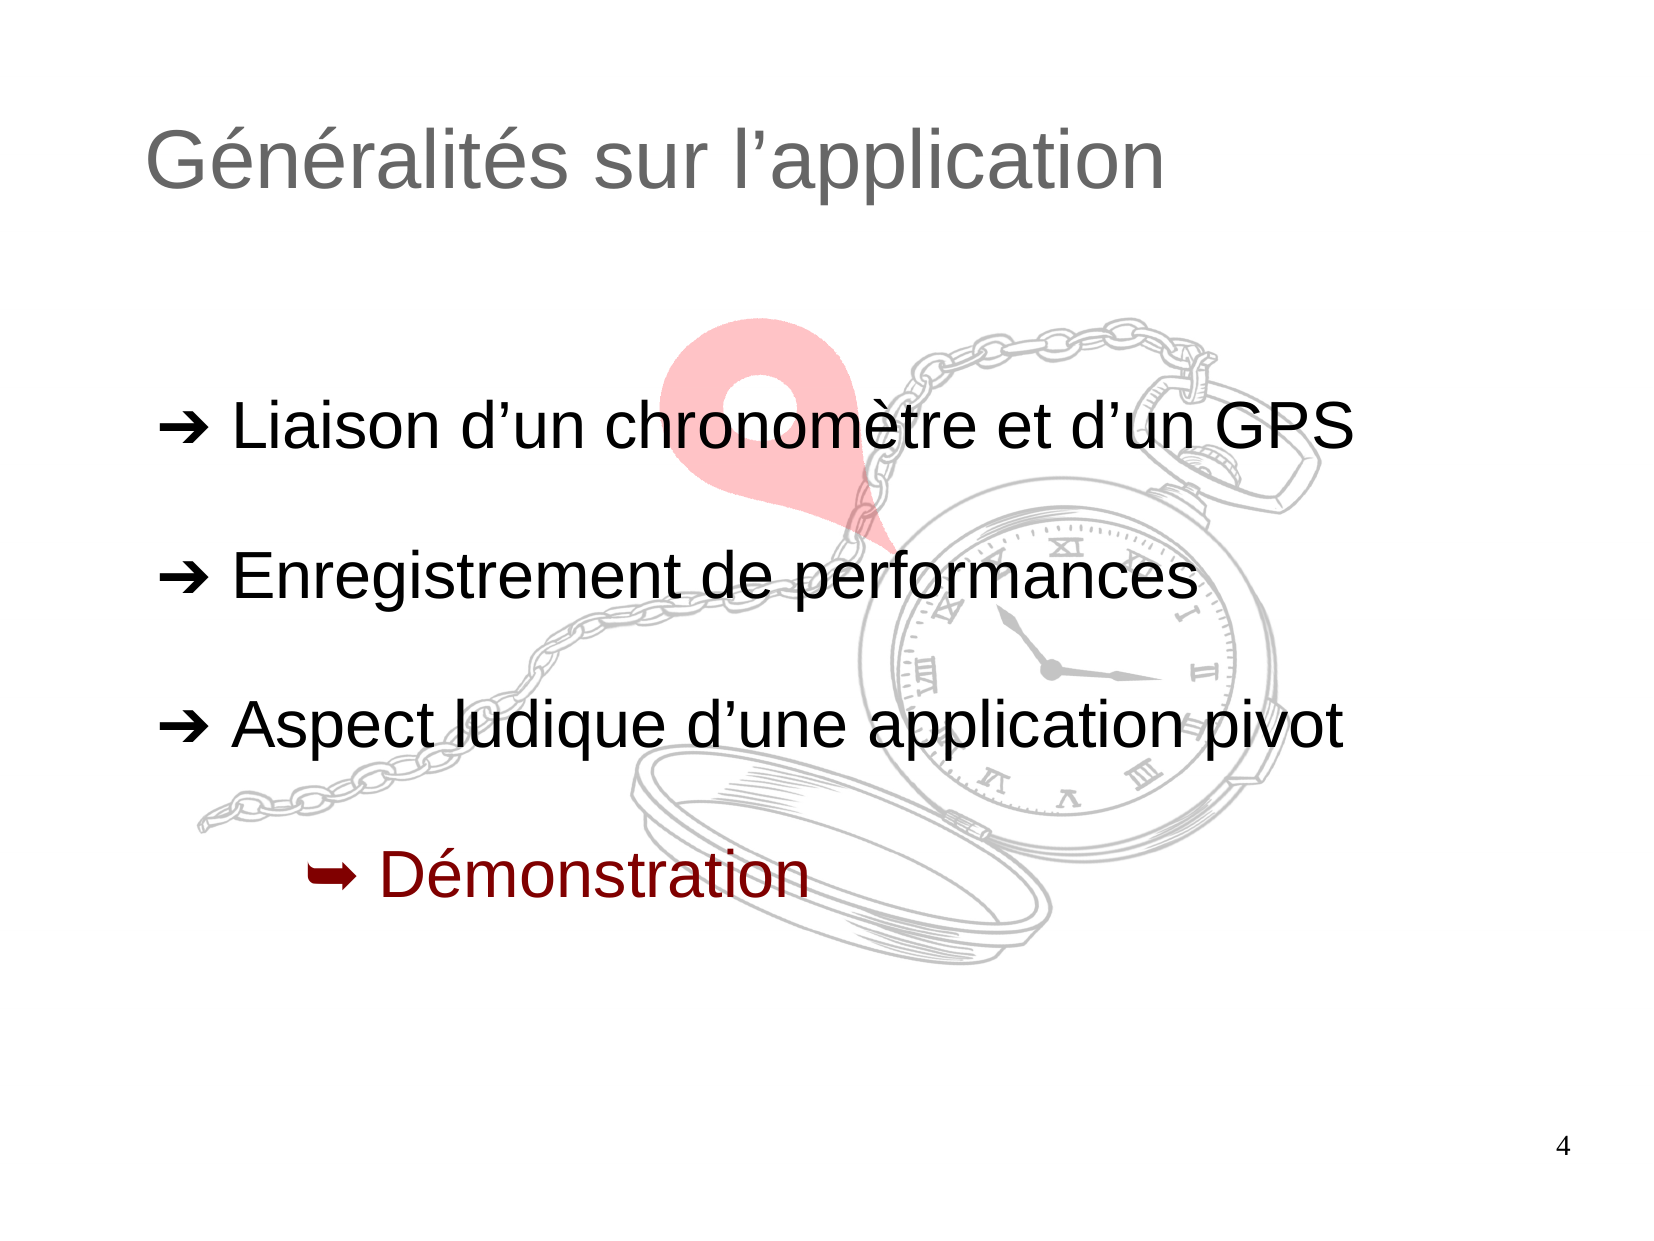

Généralités sur l’application
# ➔ Liaison d’un chronomètre et d’un GPS
	➔ Enregistrement de performances
	➔ Aspect ludique d’une application pivot
			➥ Démonstration
4